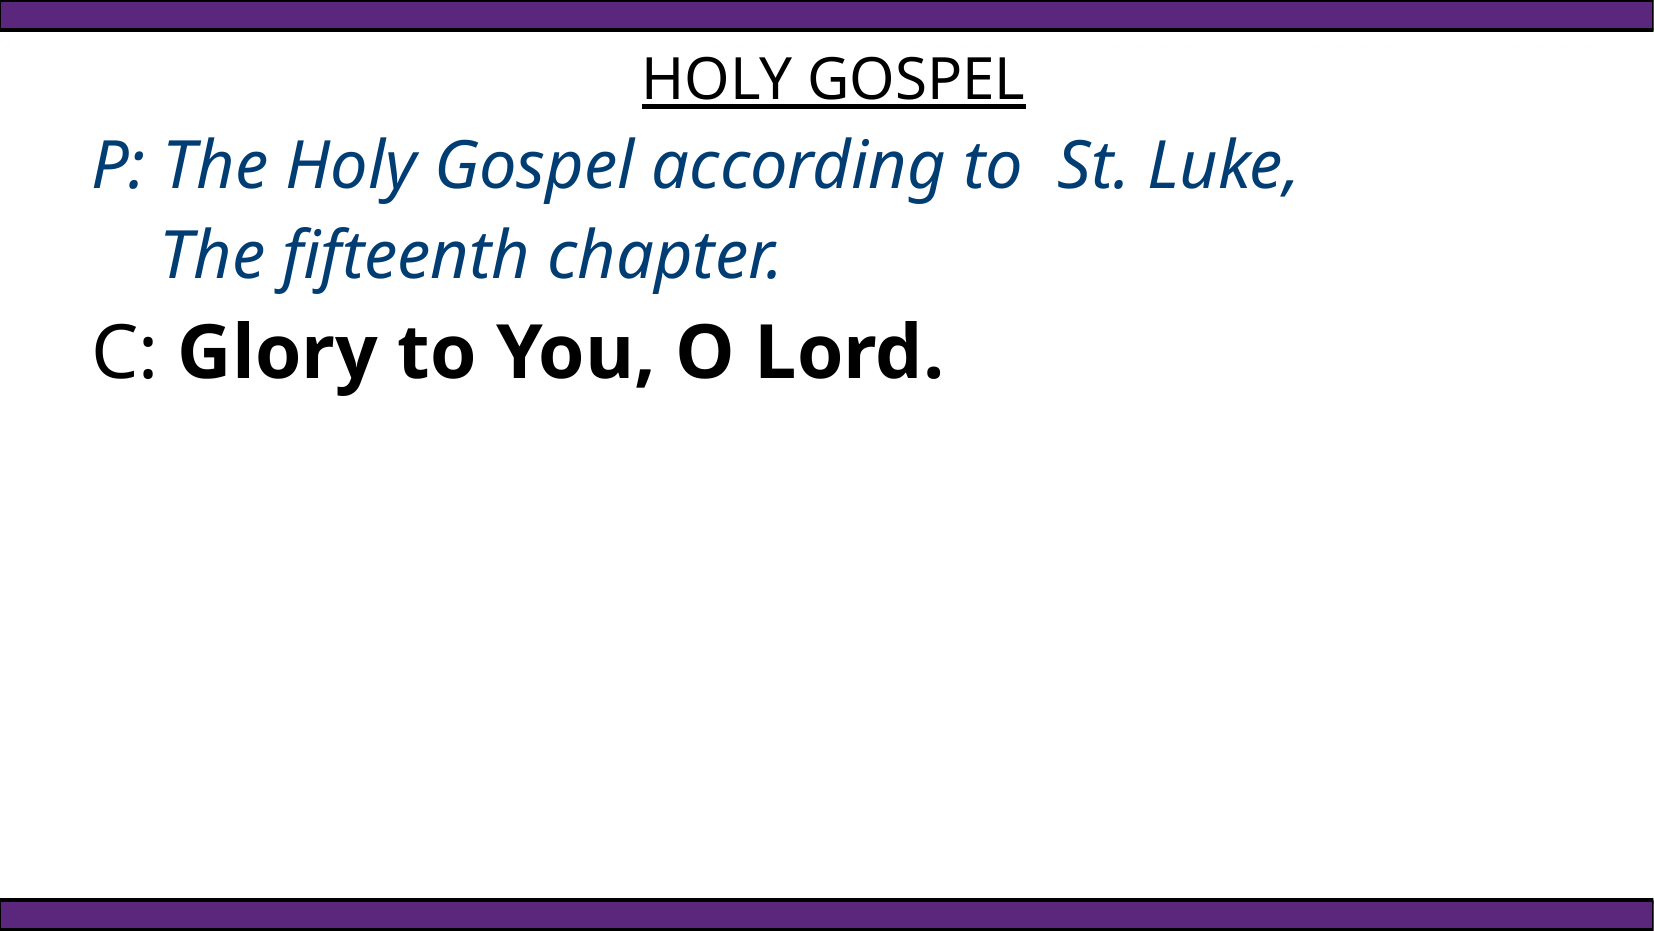

HOLY GOSPEL
P: The Holy Gospel according to St. Luke,
 The fifteenth chapter.
C: Glory to You, O Lord.